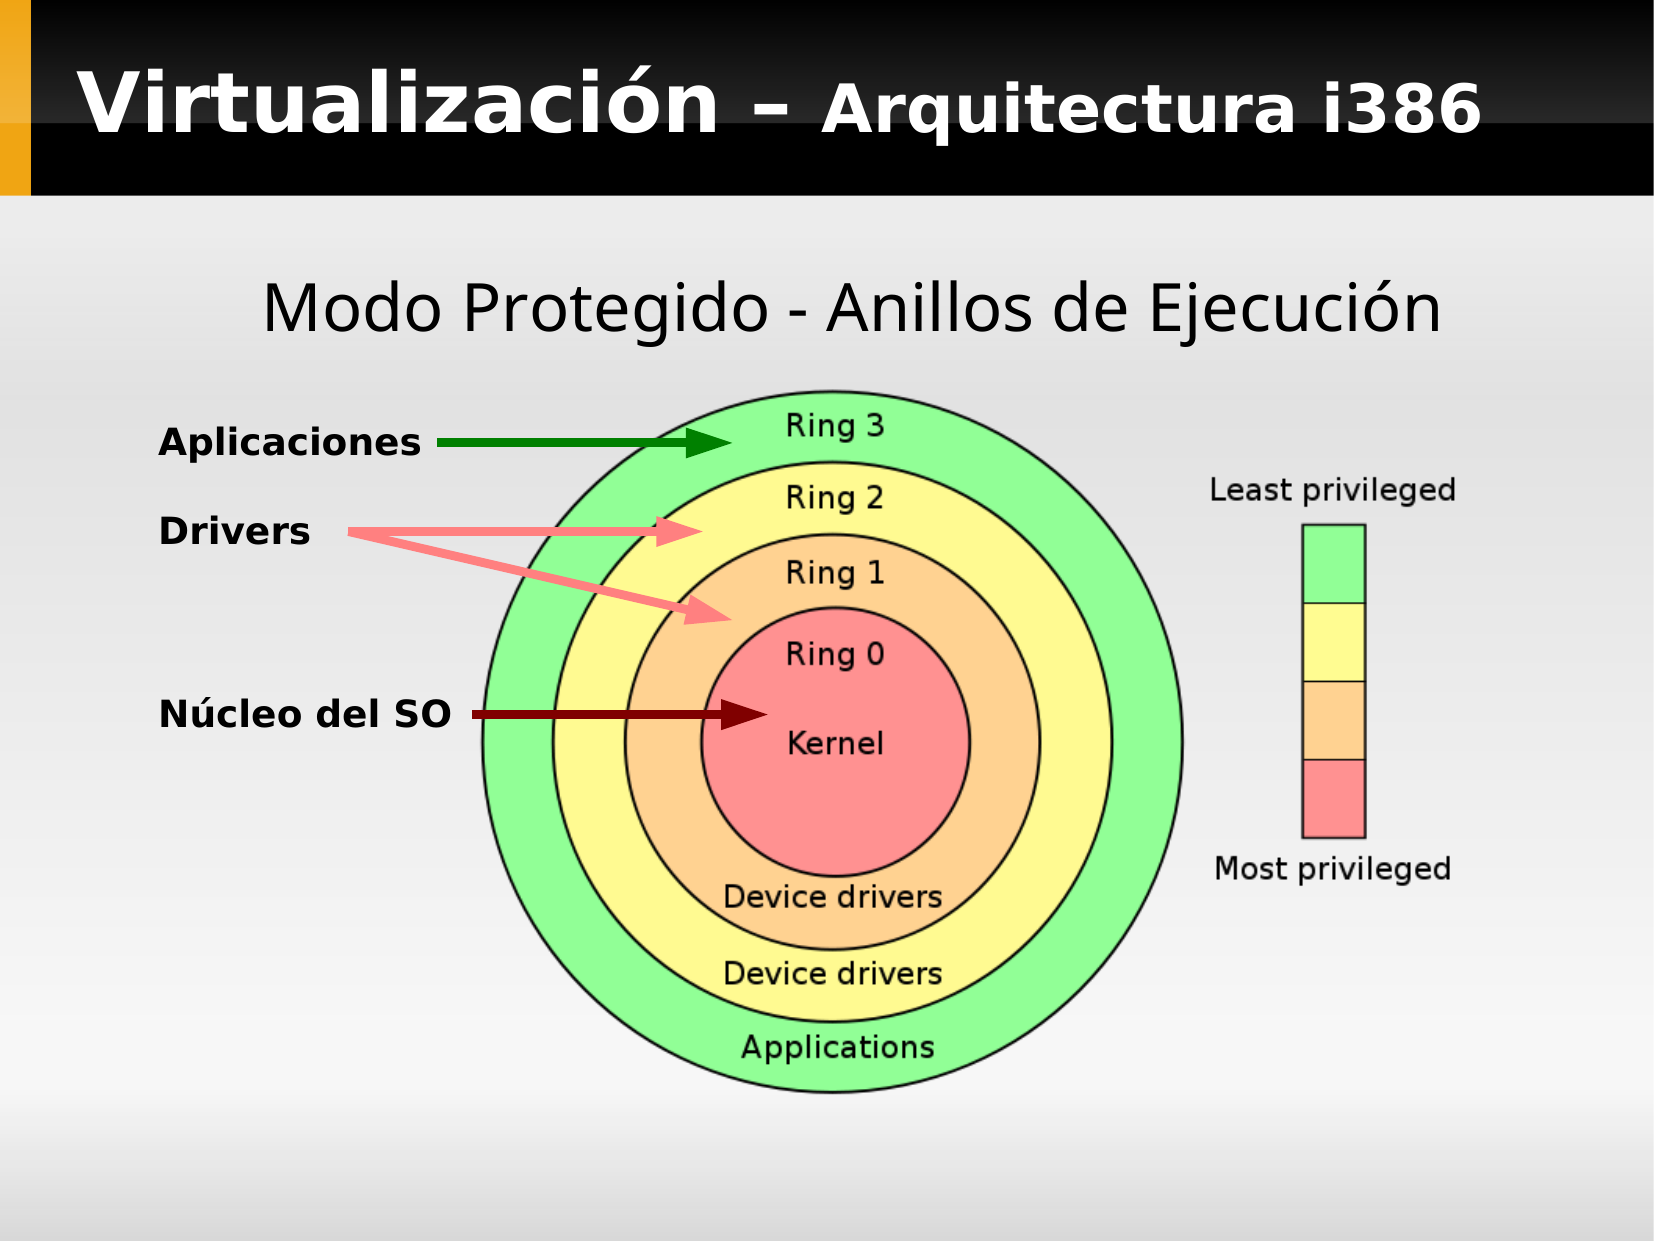

# Virtualización – Arquitectura i386
Modo Protegido - Anillos de Ejecución
¿Dónde entra el Hypervisor?
Aplicaciones
Drivers
Núcleo del SO